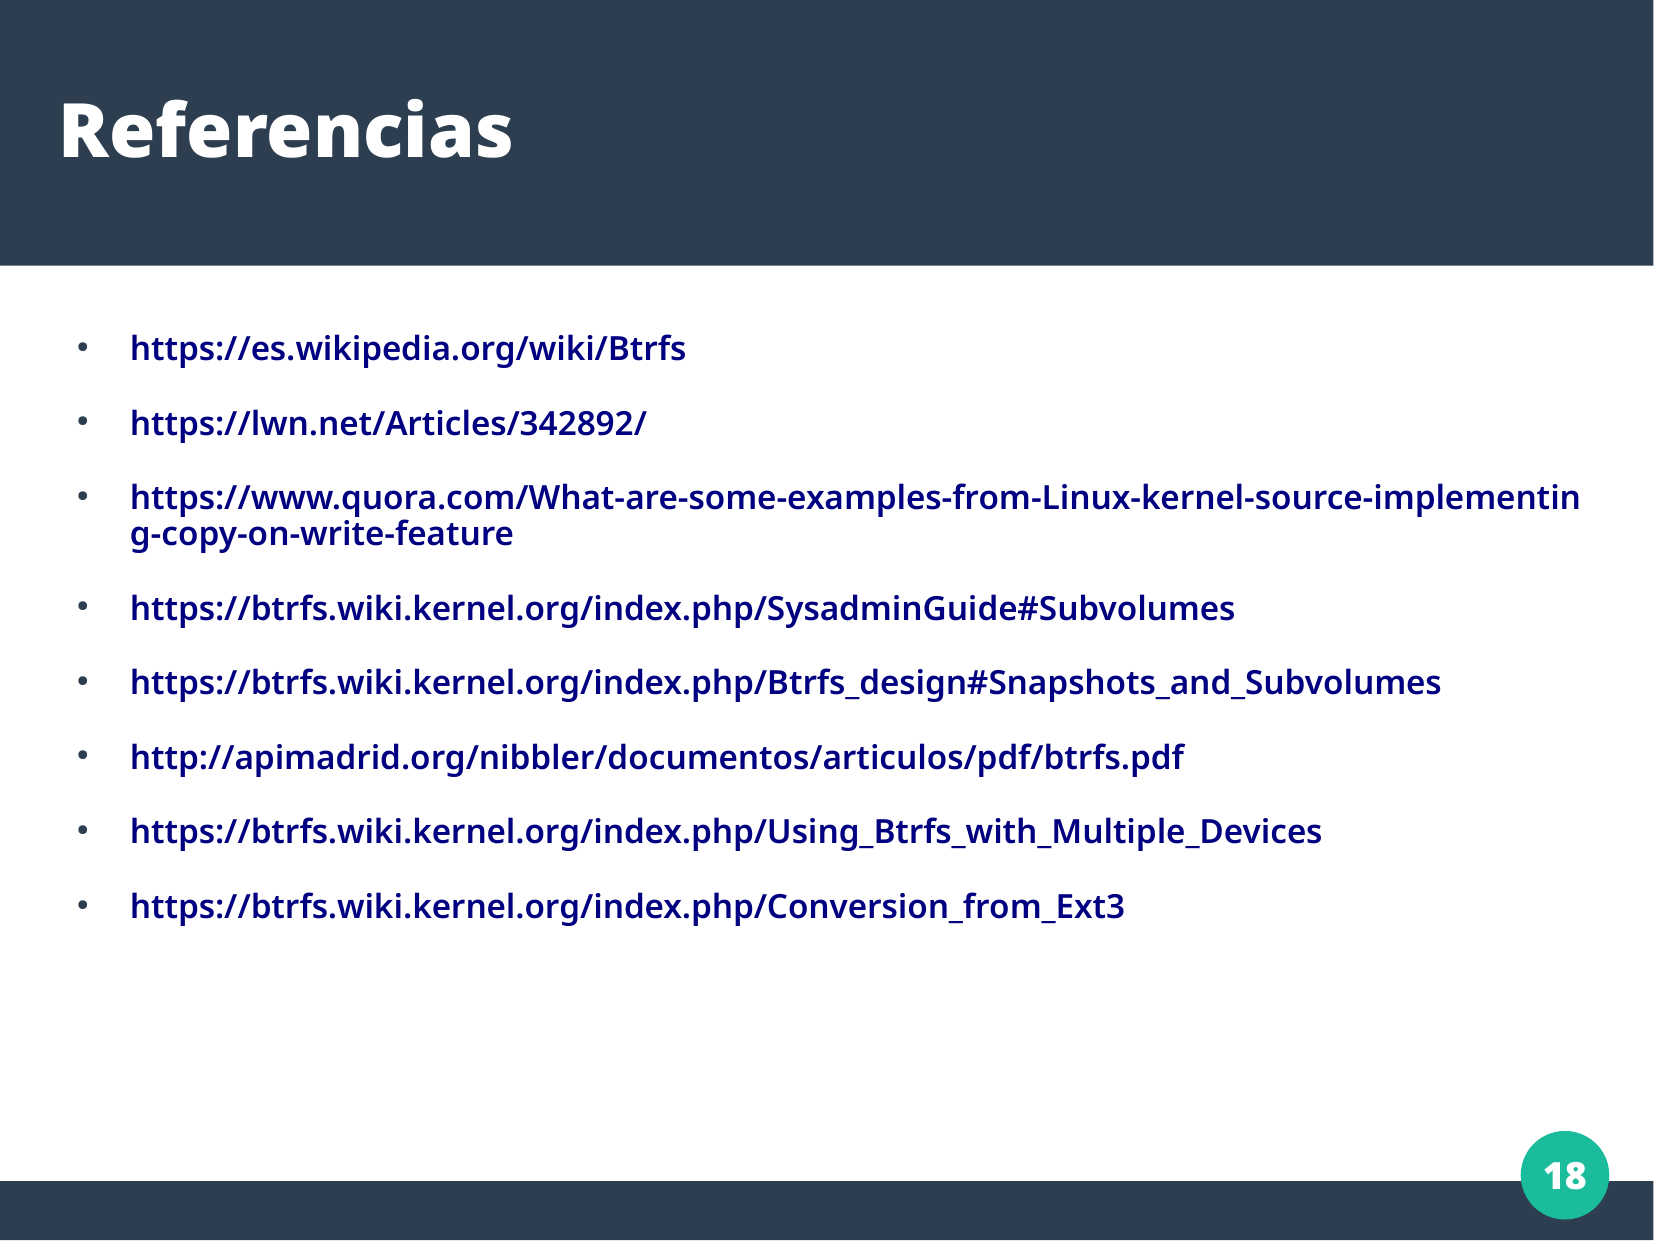

# Referencias
https://es.wikipedia.org/wiki/Btrfs
https://lwn.net/Articles/342892/
https://www.quora.com/What-are-some-examples-from-Linux-kernel-source-implementing-copy-on-write-feature
https://btrfs.wiki.kernel.org/index.php/SysadminGuide#Subvolumes
https://btrfs.wiki.kernel.org/index.php/Btrfs_design#Snapshots_and_Subvolumes
http://apimadrid.org/nibbler/documentos/articulos/pdf/btrfs.pdf
https://btrfs.wiki.kernel.org/index.php/Using_Btrfs_with_Multiple_Devices
https://btrfs.wiki.kernel.org/index.php/Conversion_from_Ext3
18